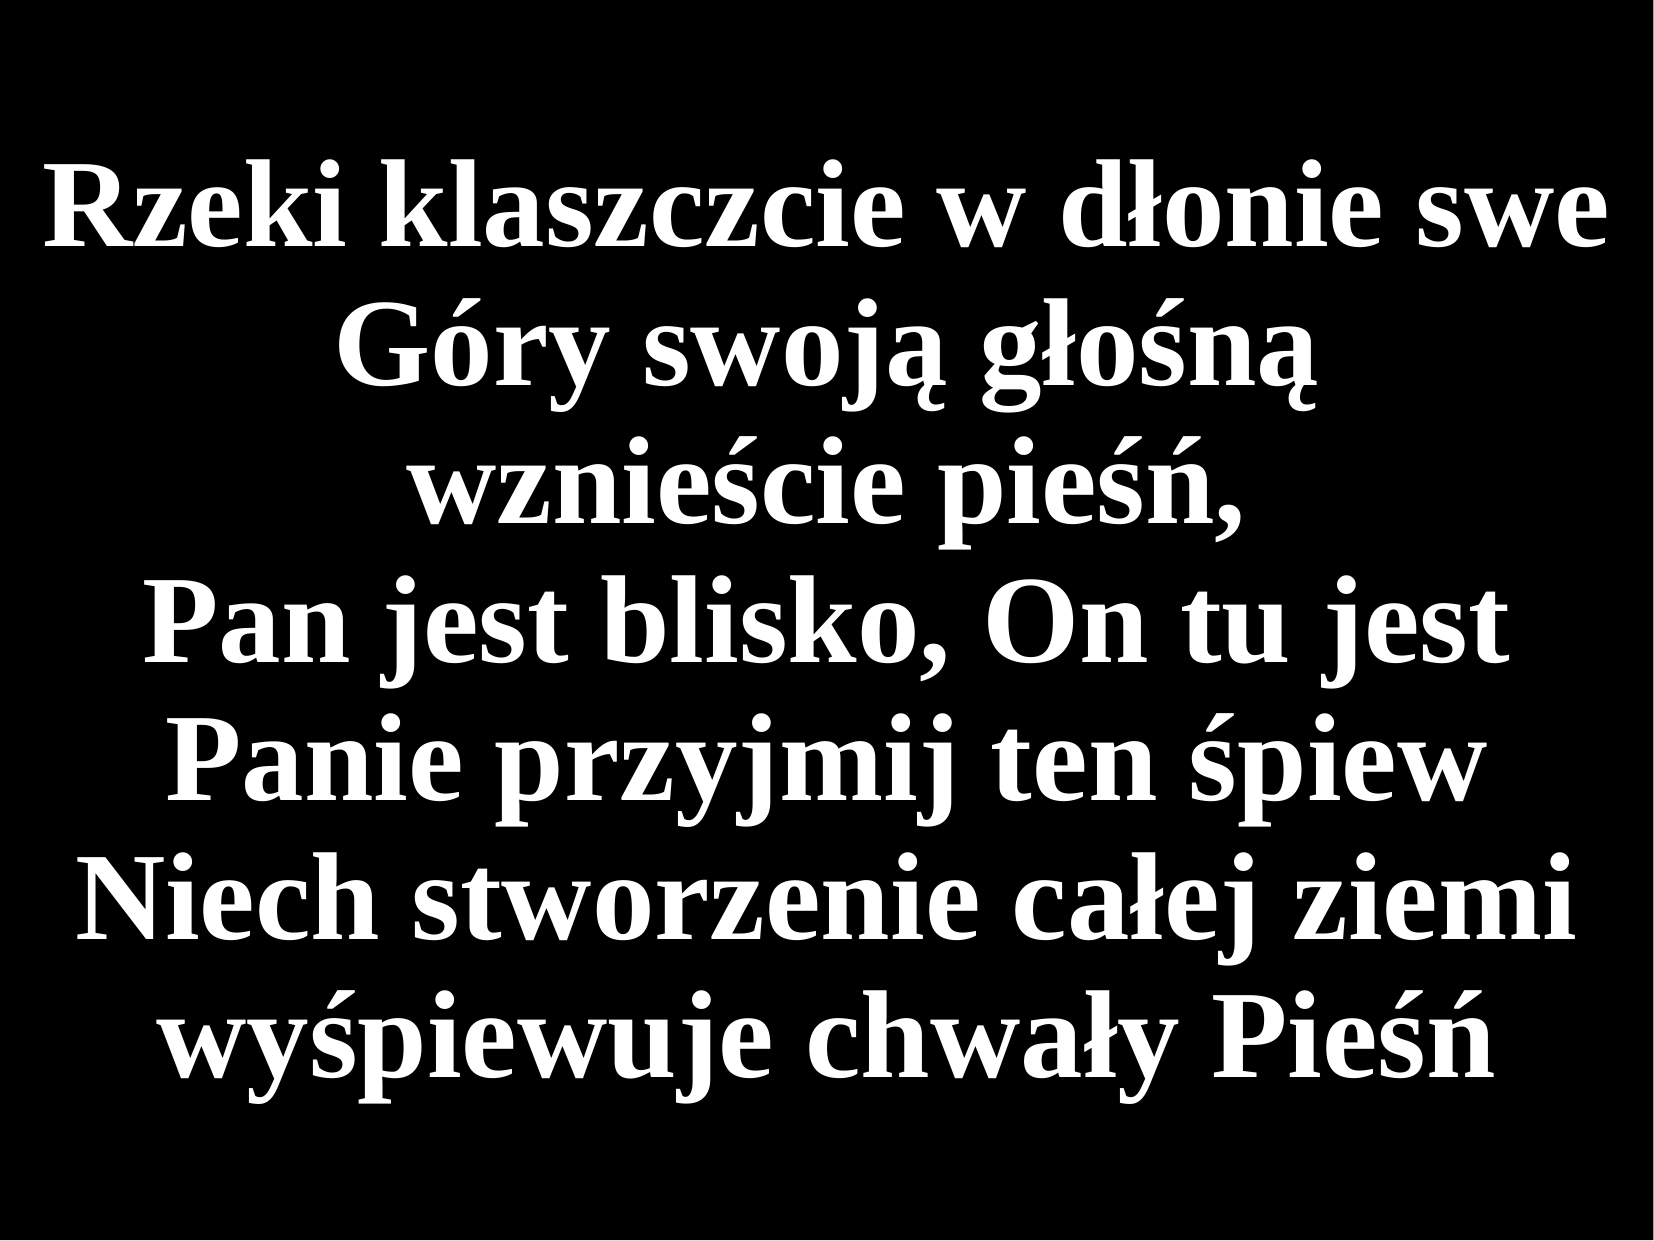

# Rzeki klaszczcie w dłonie swe Góry swoją głośną wznieście pieśń, Pan jest blisko, On tu jest Panie przyjmij ten śpiew Niech stworzenie całej ziemi wyśpiewuje chwały Pieśń